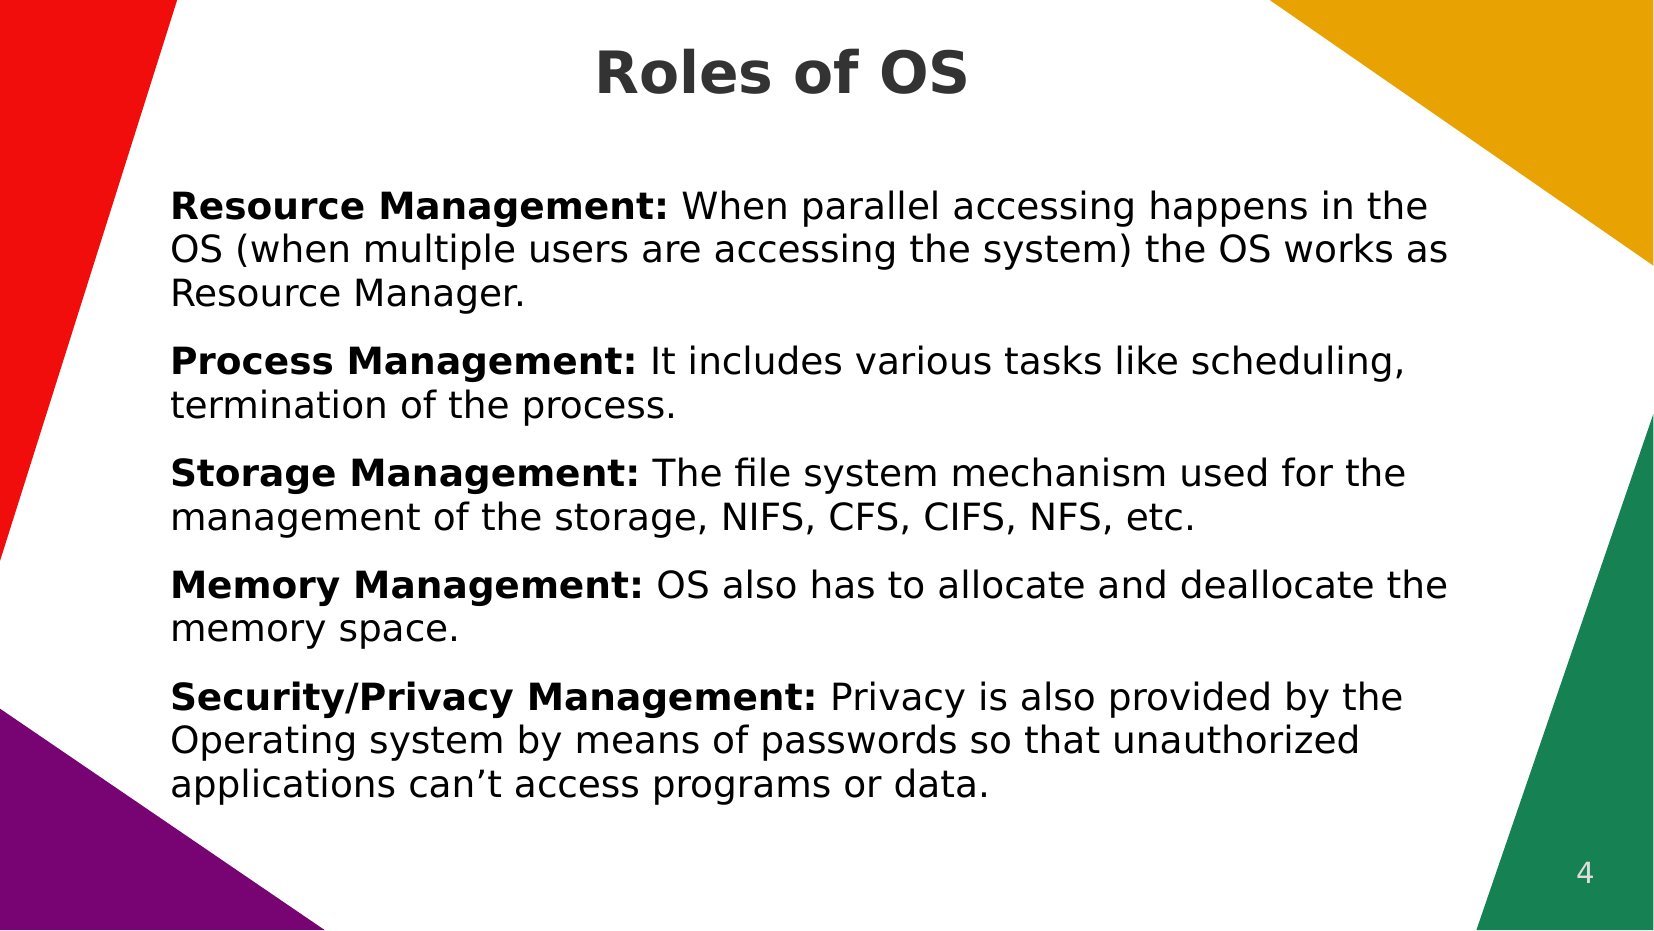

# Roles of OS
Resource Management: When parallel accessing happens in the OS (when multiple users are accessing the system) the OS works as Resource Manager.
Process Management: It includes various tasks like scheduling, termination of the process.
Storage Management: The file system mechanism used for the management of the storage, NIFS, CFS, CIFS, NFS, etc.
Memory Management: OS also has to allocate and deallocate the memory space.
Security/Privacy Management: Privacy is also provided by the Operating system by means of passwords so that unauthorized applications can’t access programs or data.
4